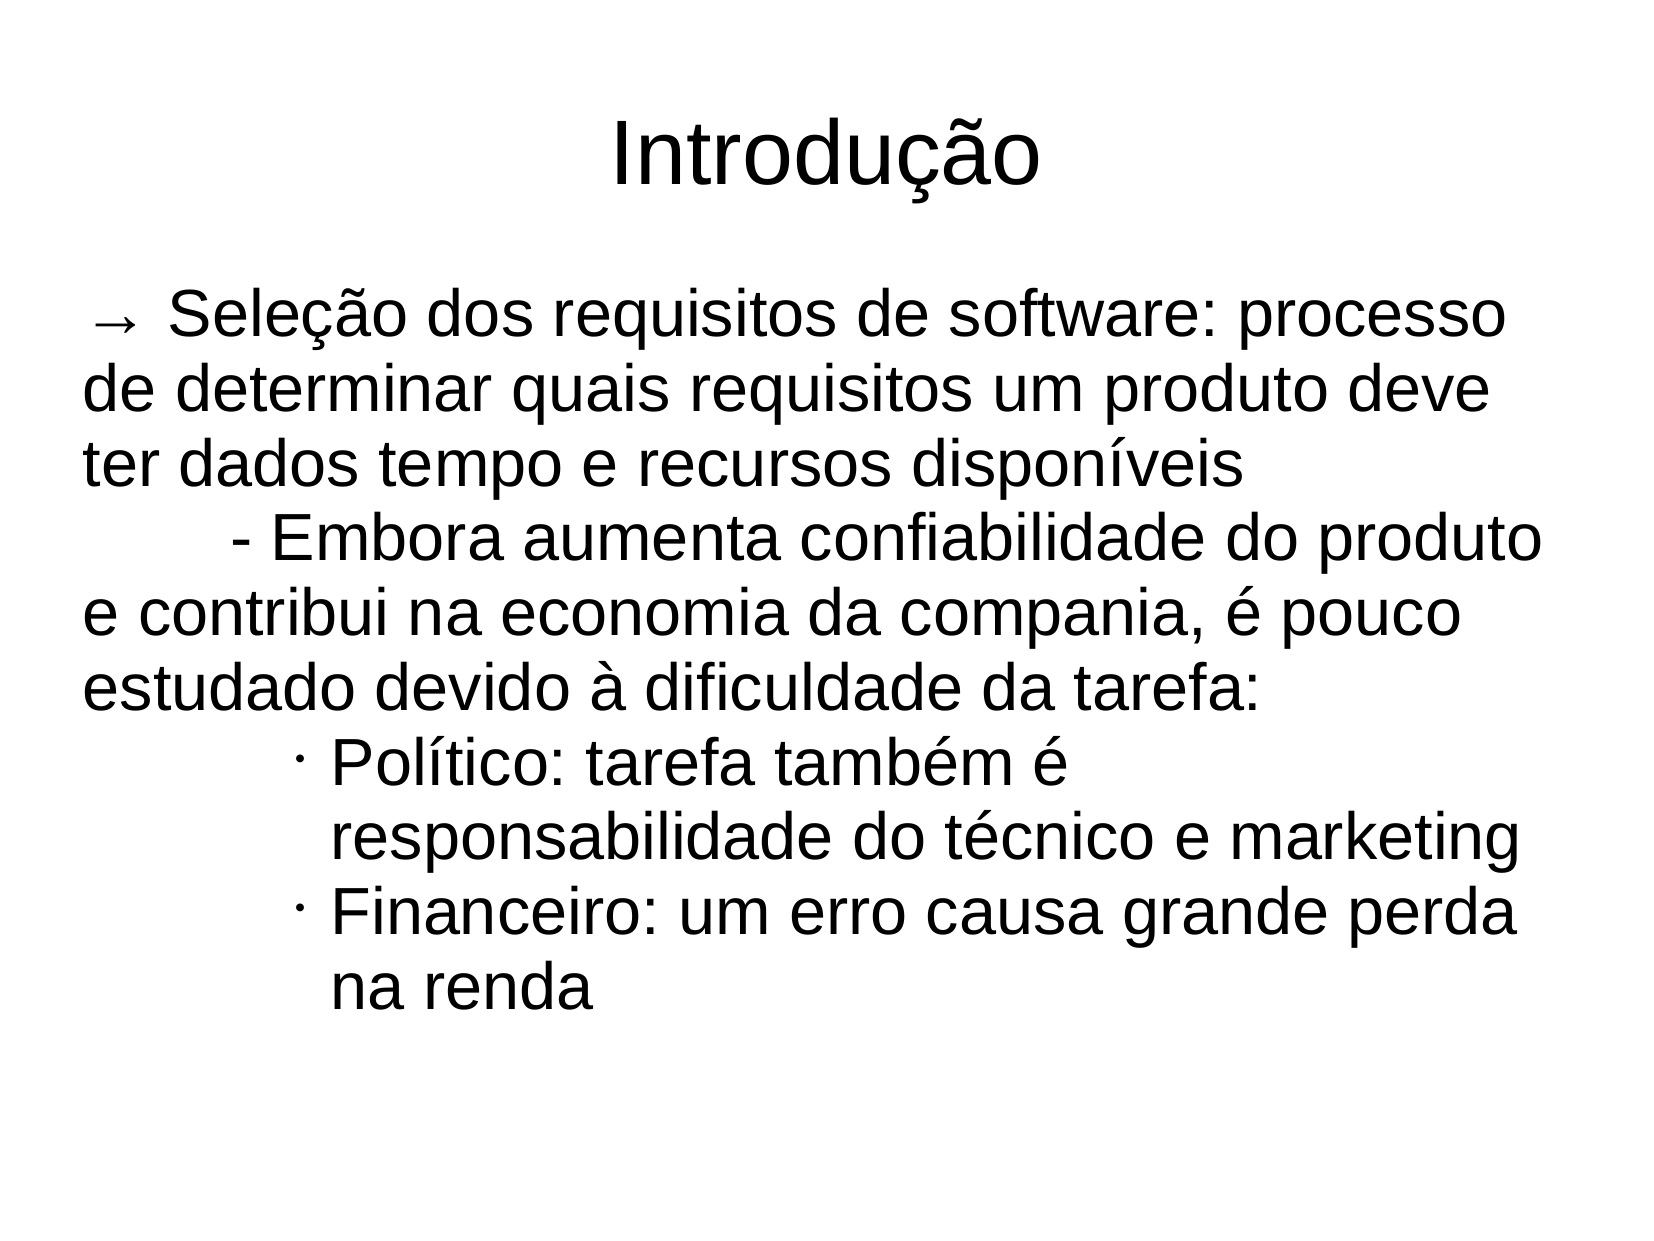

# Introdução
→ Seleção dos requisitos de software: processo de determinar quais requisitos um produto deve ter dados tempo e recursos disponíveis
		- Embora aumenta confiabilidade do produto e contribui na economia da compania, é pouco estudado devido à dificuldade da tarefa:
Político: tarefa também é responsabilidade do técnico e marketing
Financeiro: um erro causa grande perda na renda